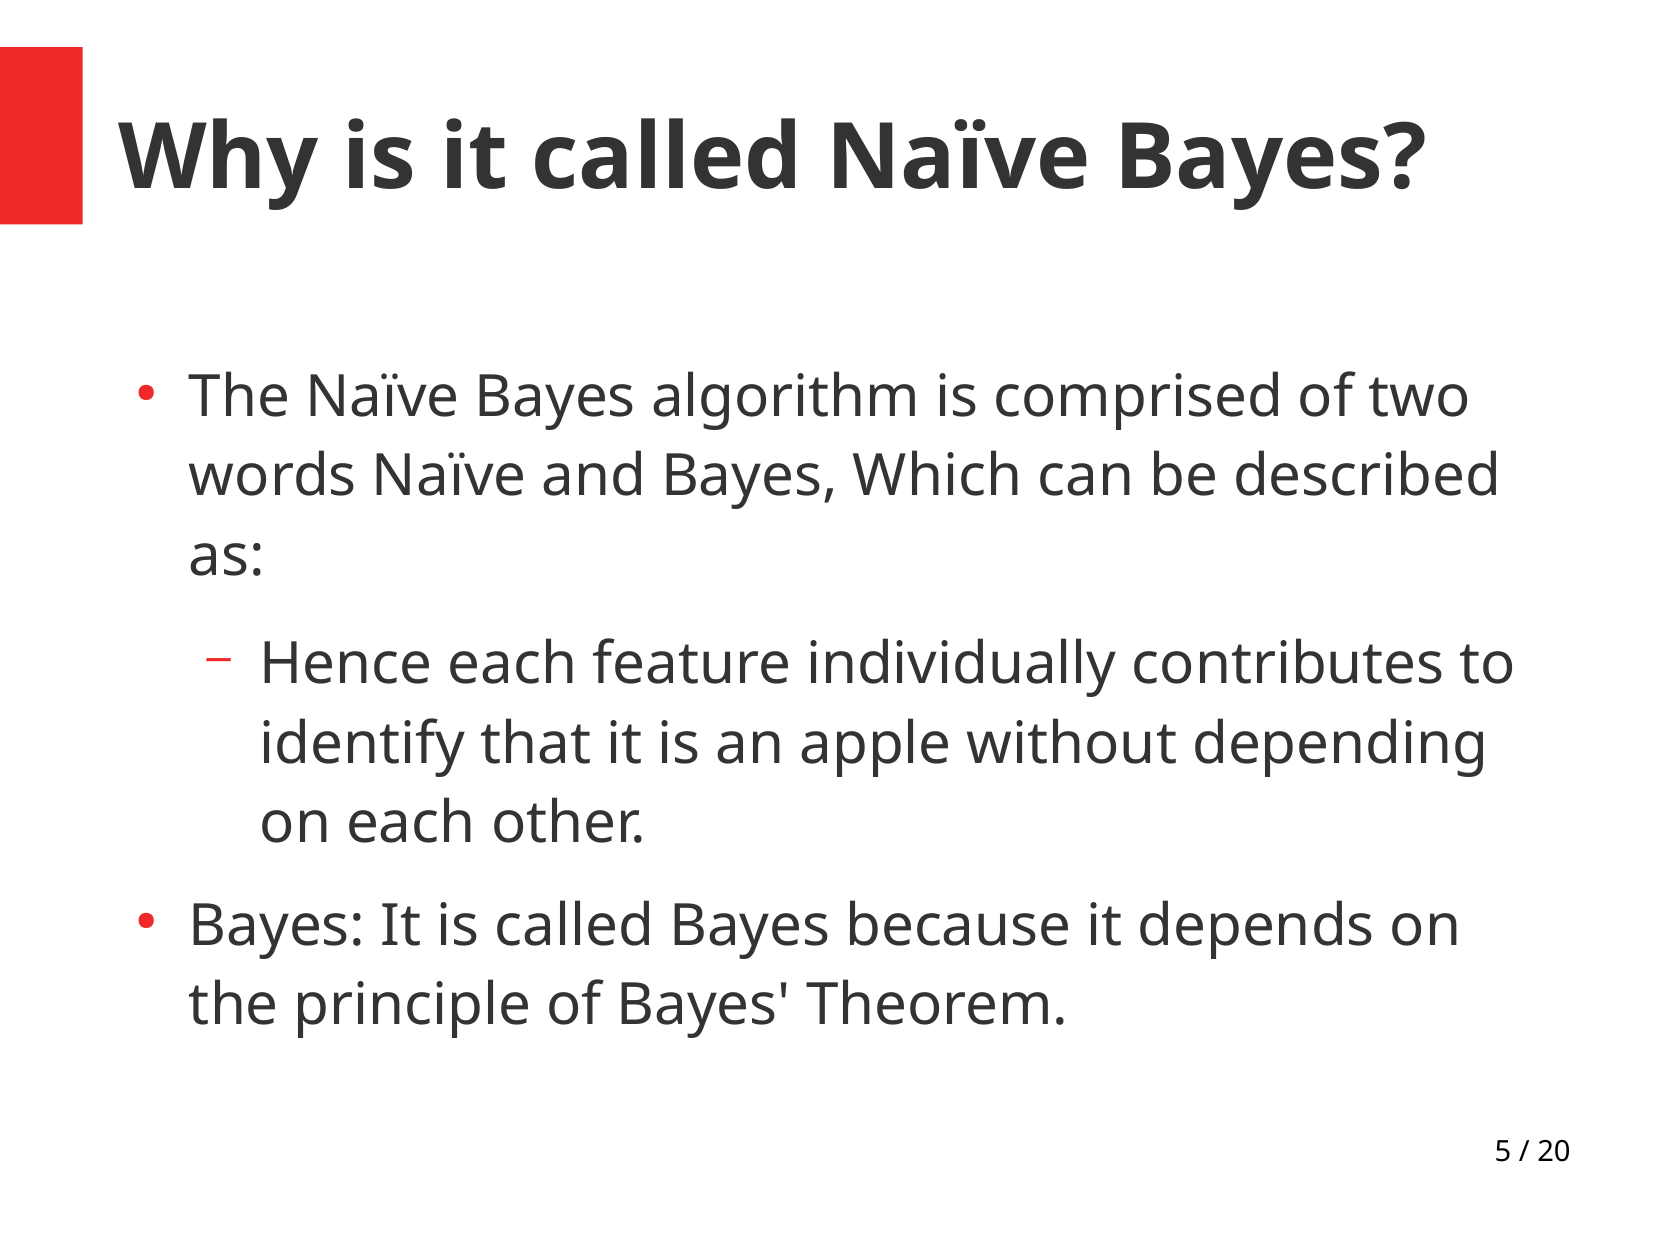

# Why is it called Naïve Bayes?
The Naïve Bayes algorithm is comprised of two words Naïve and Bayes, Which can be described as:
Hence each feature individually contributes to identify that it is an apple without depending on each other.
Bayes: It is called Bayes because it depends on the principle of Bayes' Theorem.
5